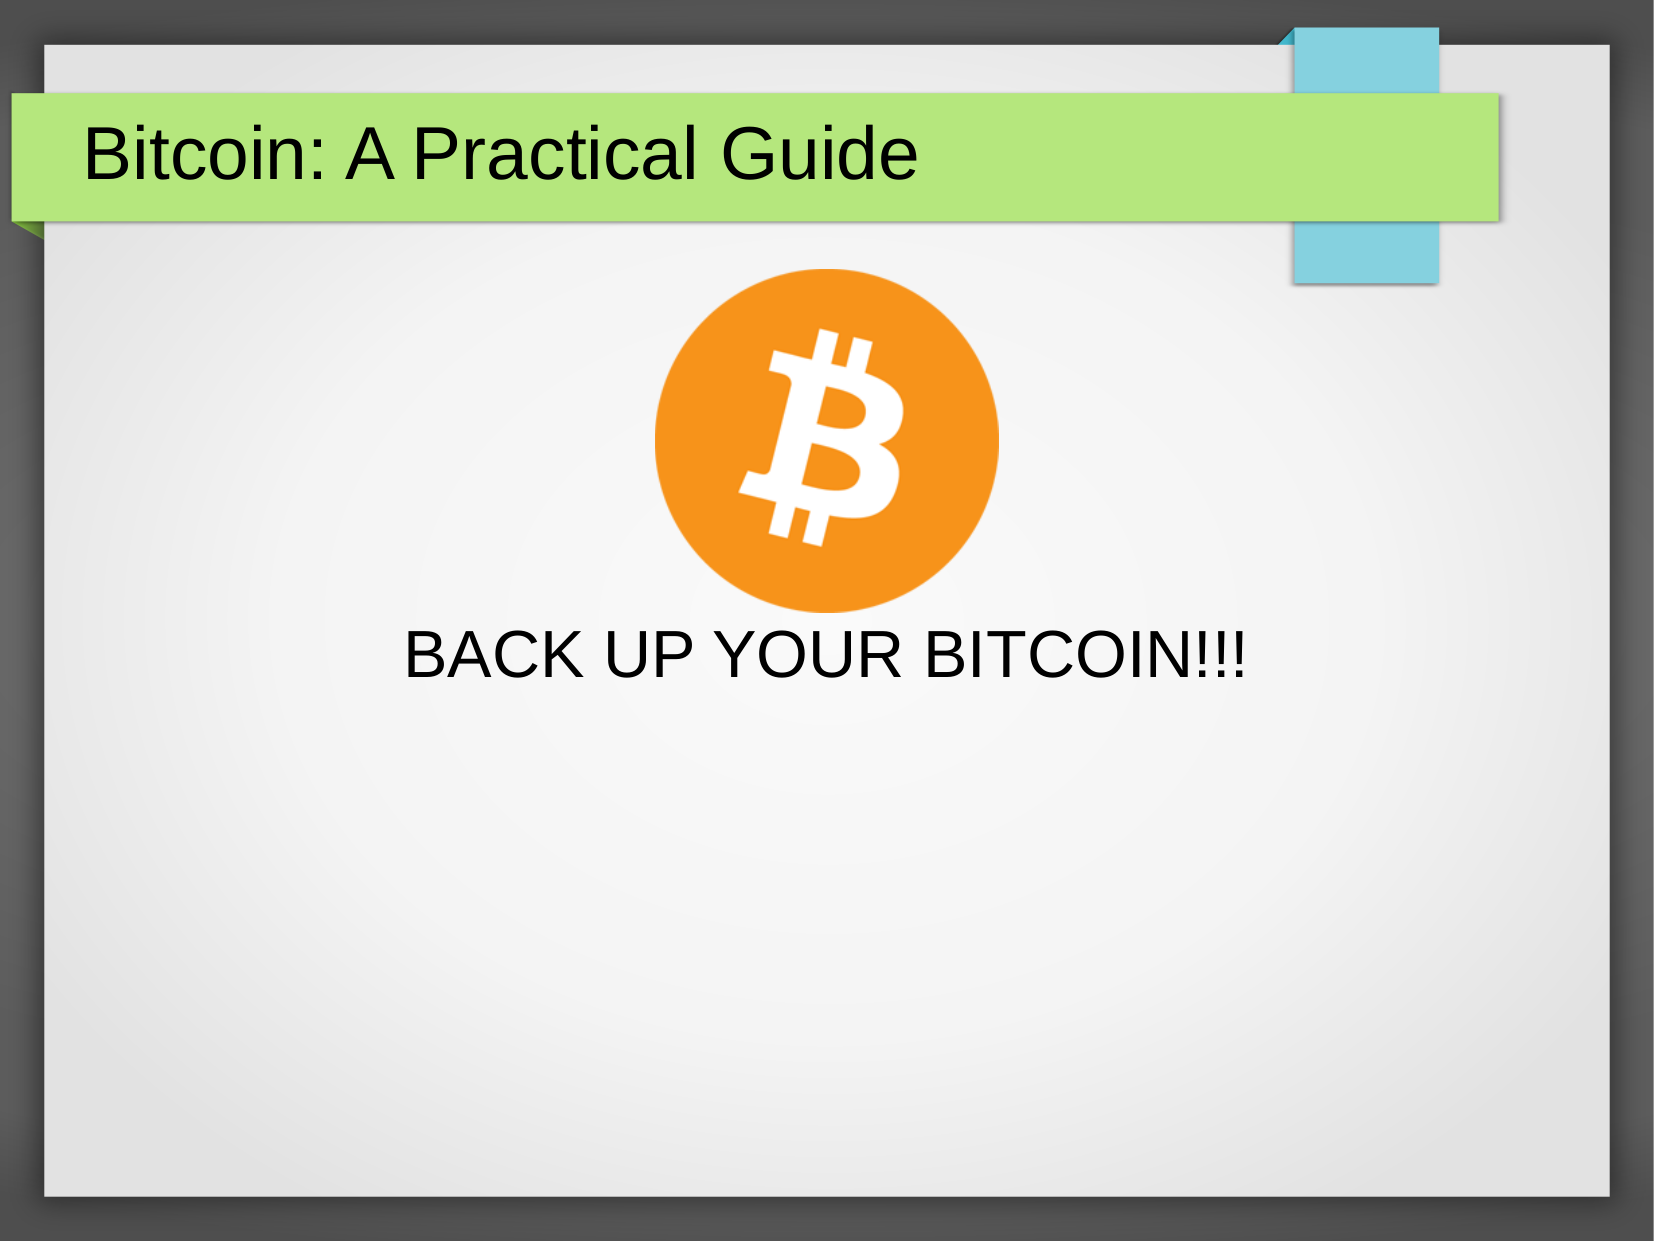

# Bitcoin: A Practical Guide
BACK UP YOUR BITCOIN!!!